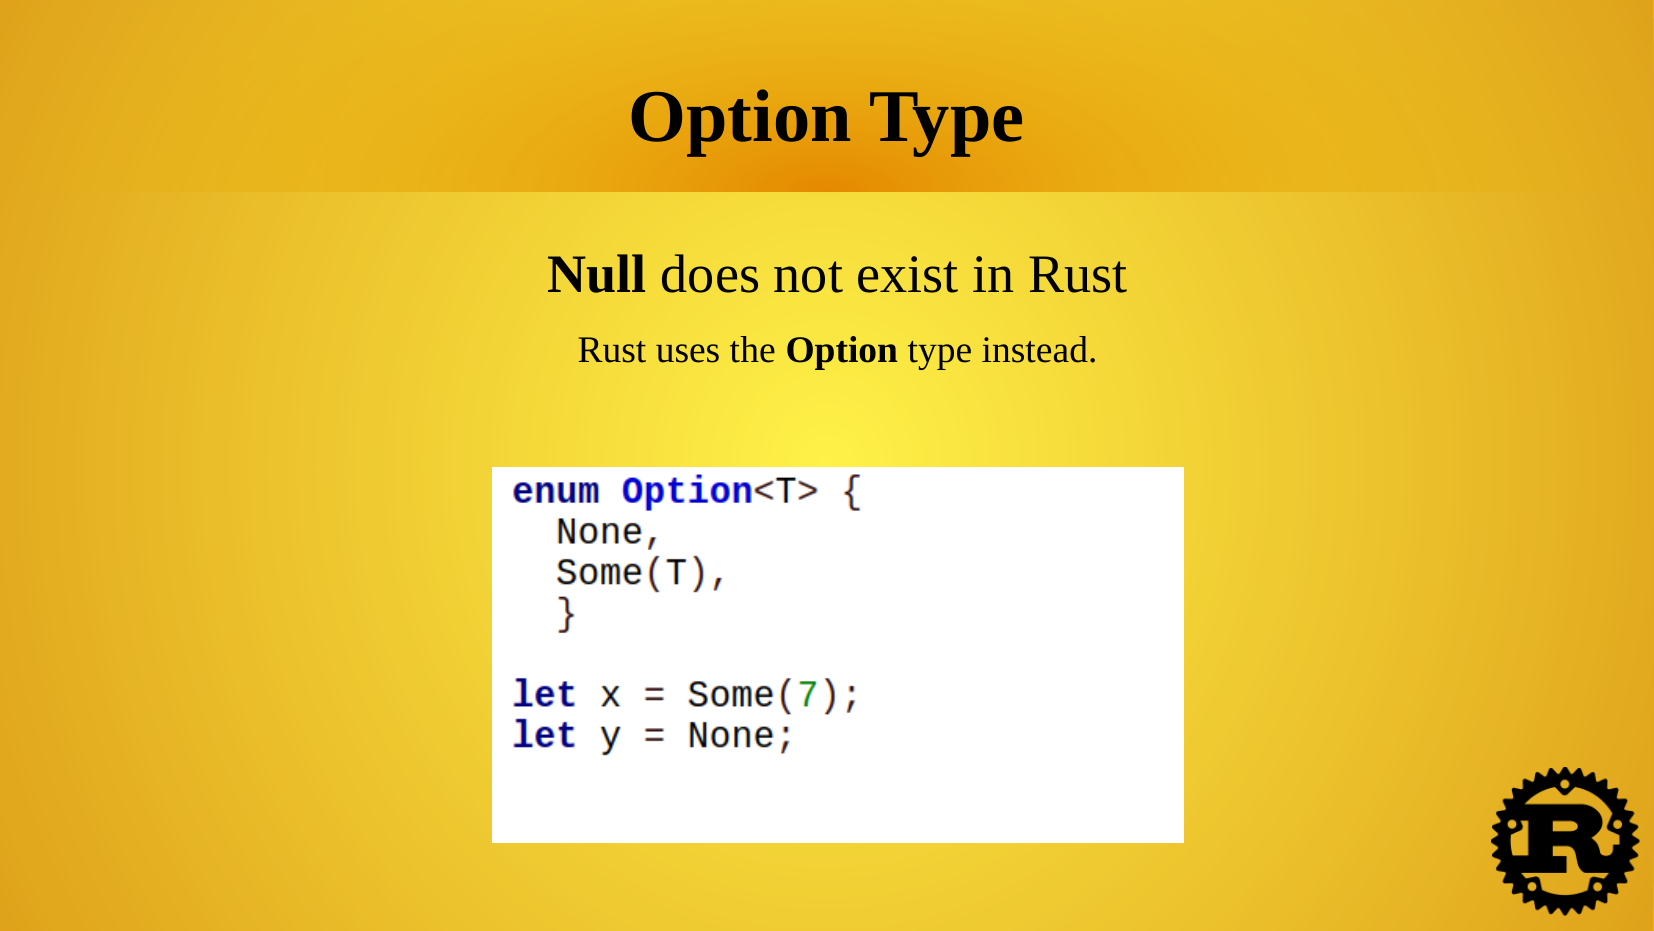

# Option Type
Null does not exist in Rust
Rust uses the Option type instead.